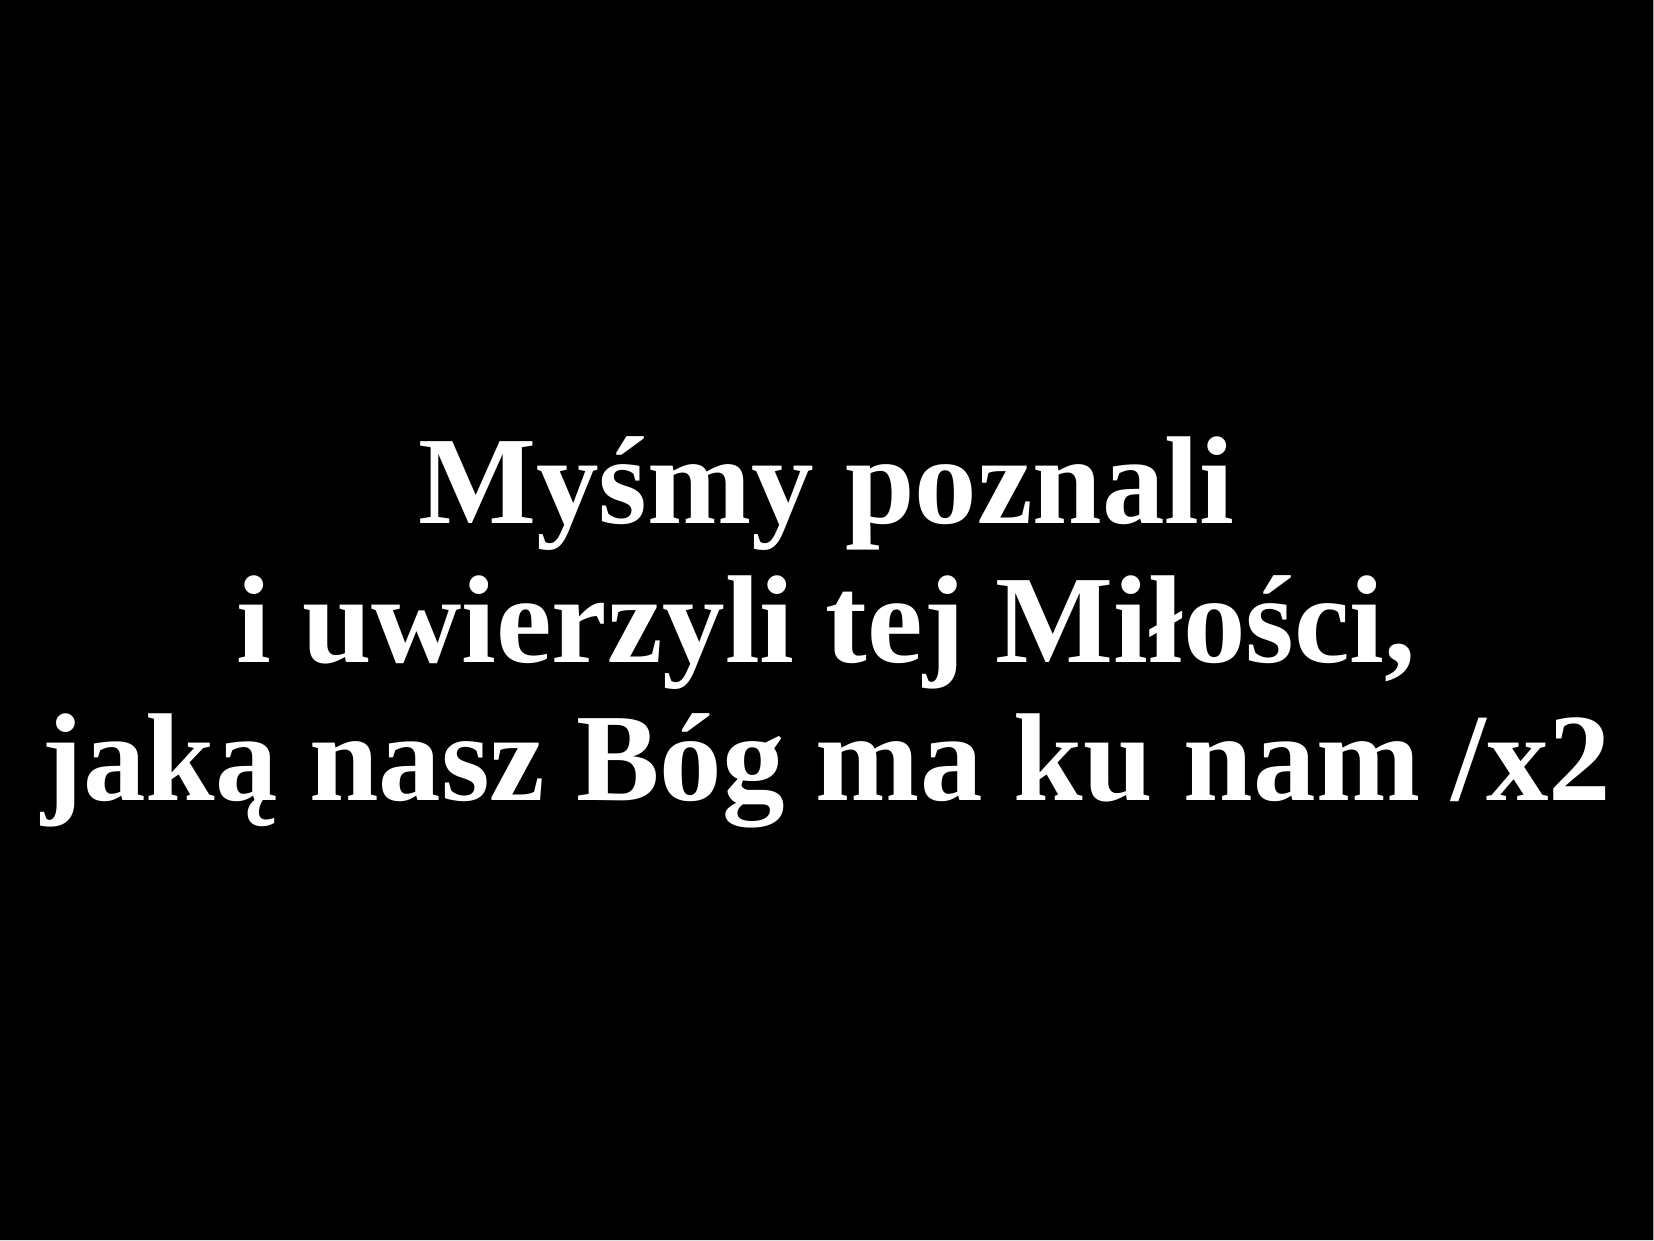

# Myśmy poznali i uwierzyli tej Miłości, jaką nasz Bóg ma ku nam /x2